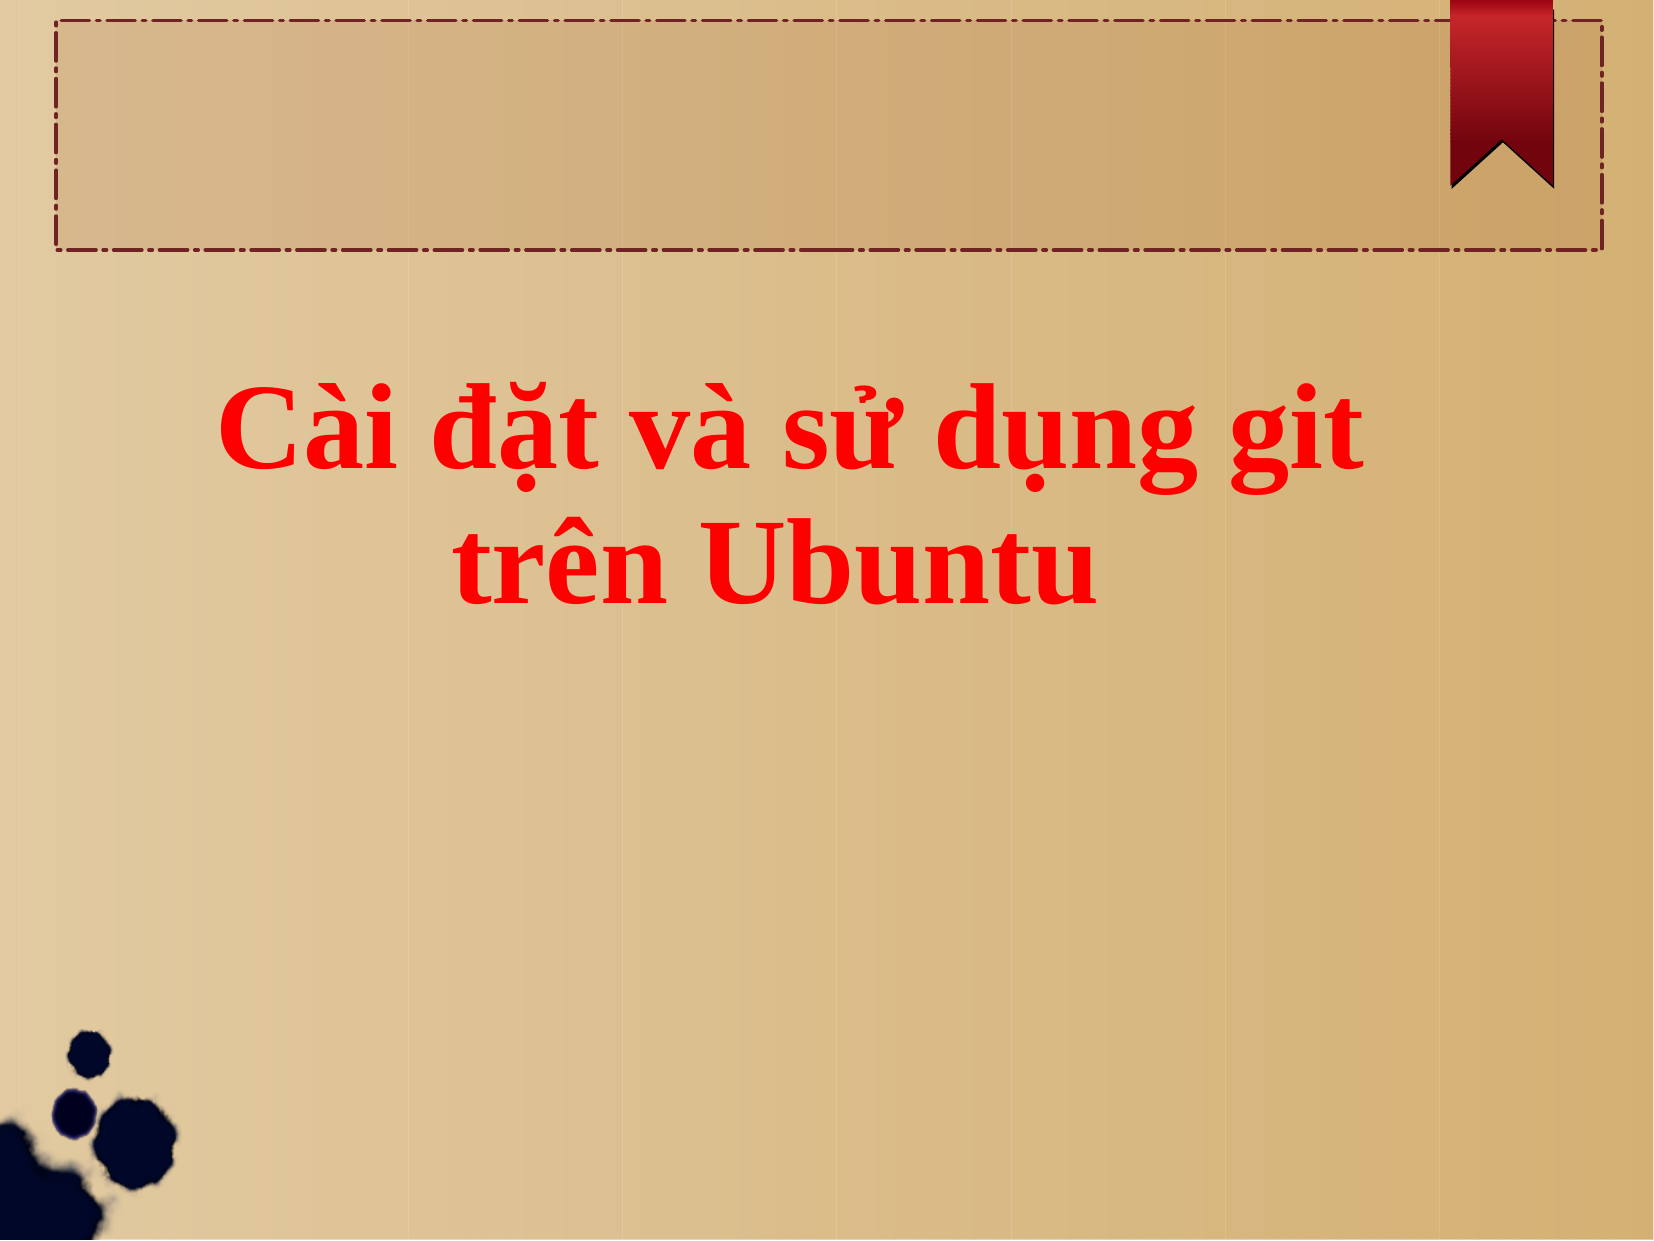

# Cài đặt và sử dụng git trên Ubuntu